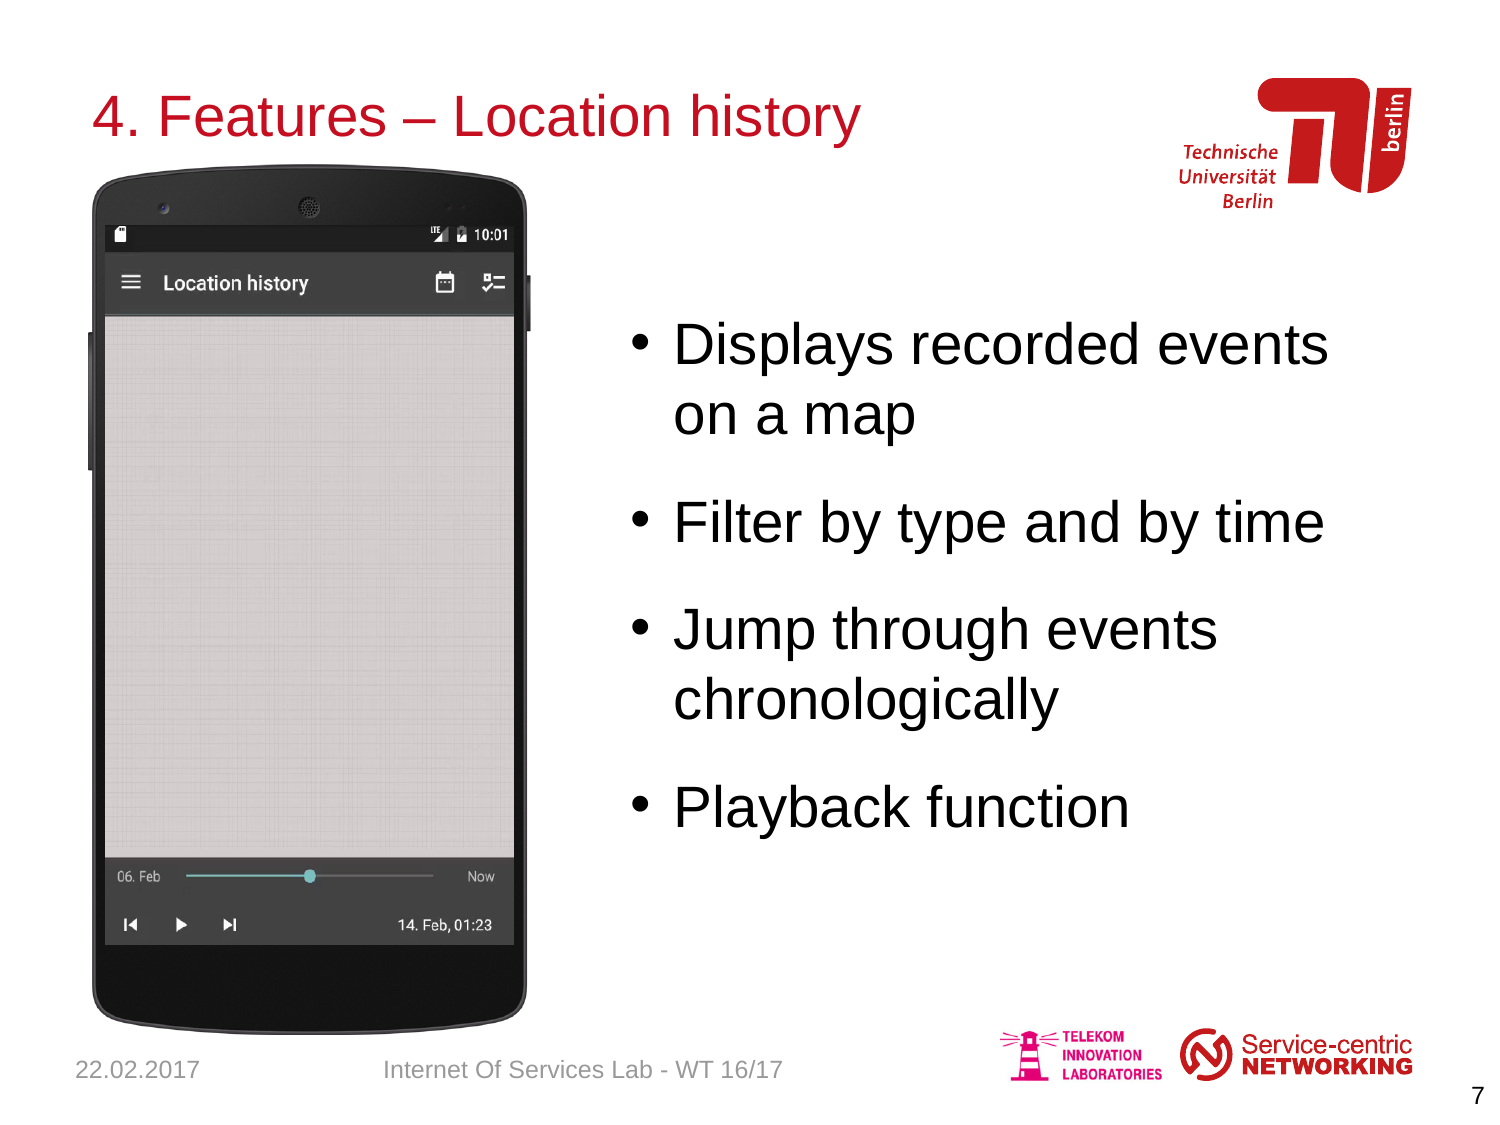

4. Features – Location history
# Displays recorded events on a map
Filter by type and by time
Jump through events chronologically
Playback function
22.02.2017
Internet Of Services Lab - WT 16/17